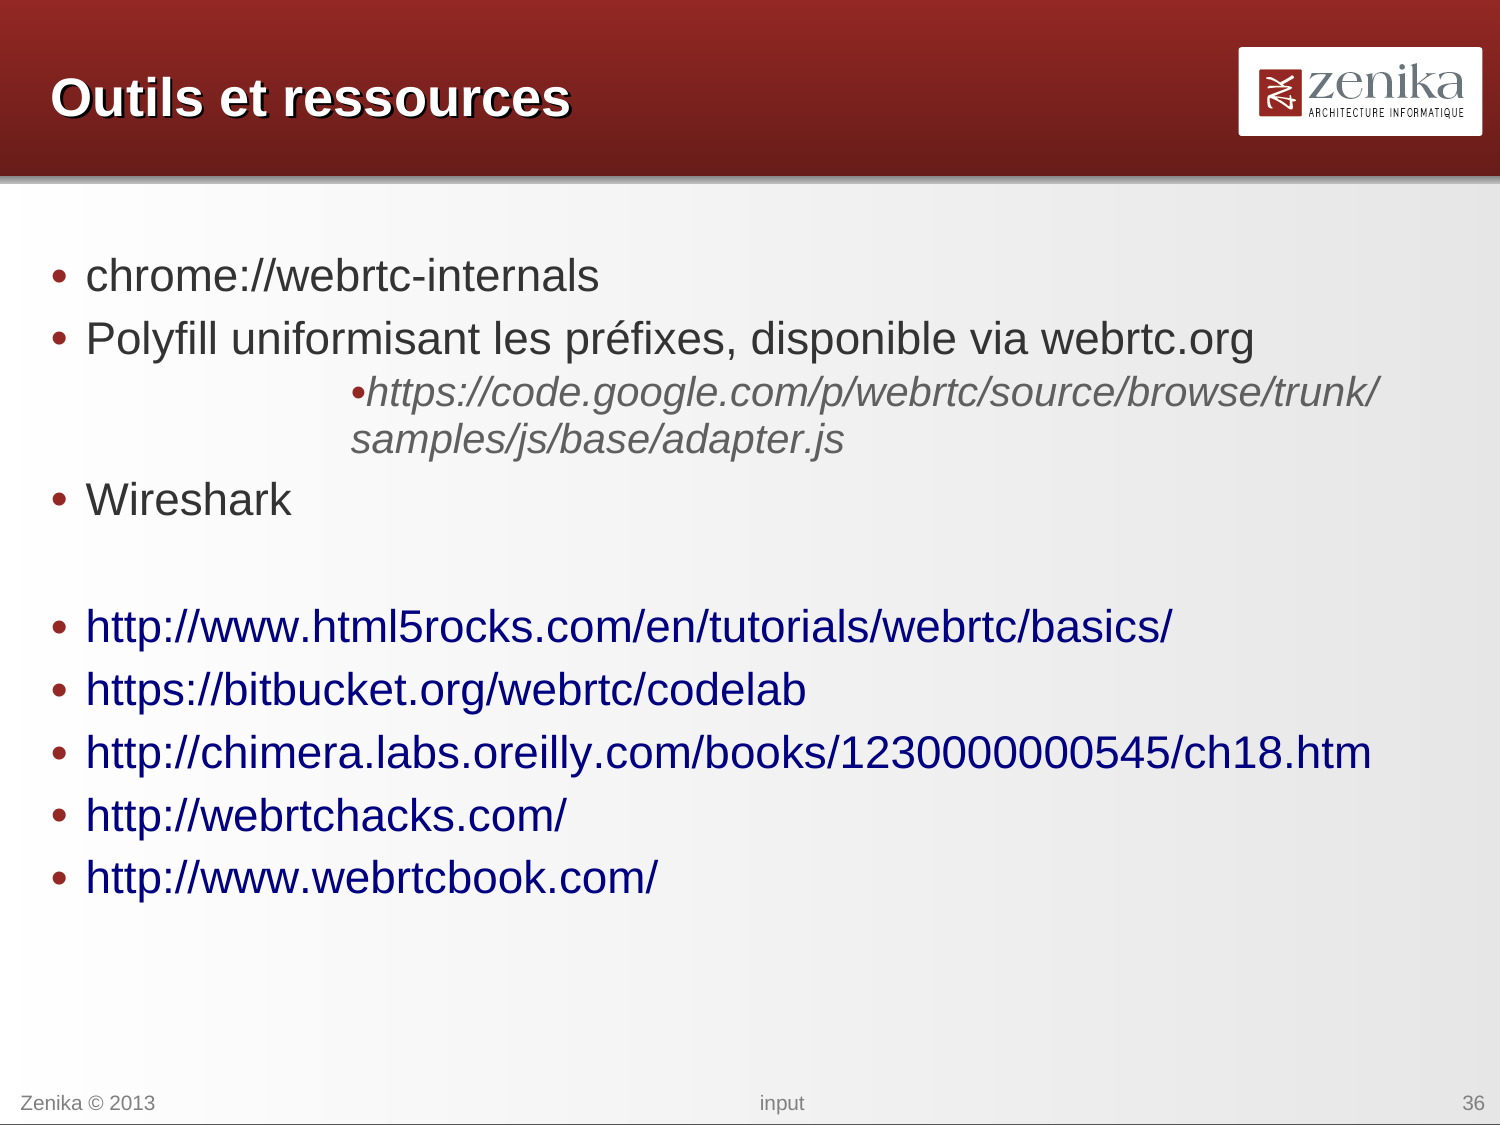

# Outils et ressources
chrome://webrtc-internals
Polyfill uniformisant les préfixes, disponible via webrtc.org
https://code.google.com/p/webrtc/source/browse/trunk/samples/js/base/adapter.js
Wireshark
http://www.html5rocks.com/en/tutorials/webrtc/basics/
https://bitbucket.org/webrtc/codelab
http://chimera.labs.oreilly.com/books/1230000000545/ch18.htm
http://webrtchacks.com/
http://www.webrtcbook.com/